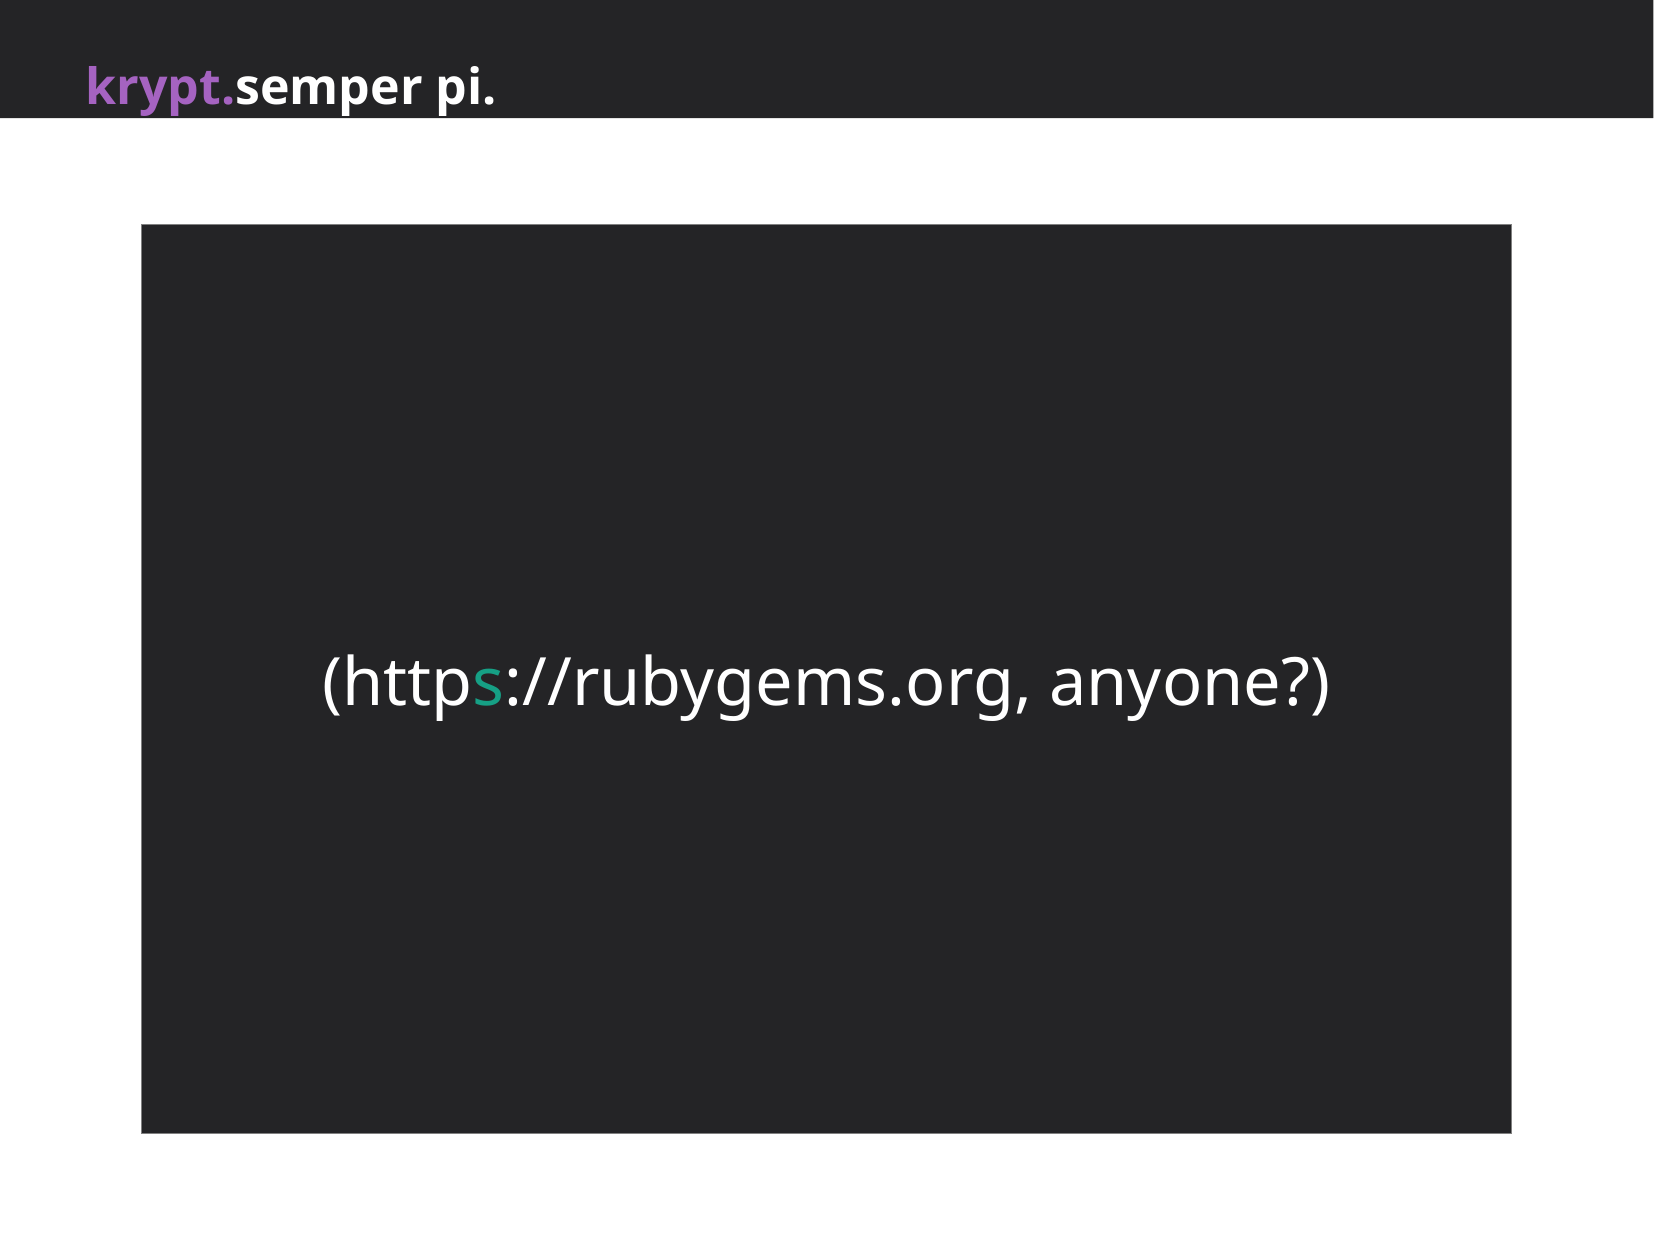

krypt.semper pi.
(https://rubygems.org, anyone?)
krypt first of all is a framework